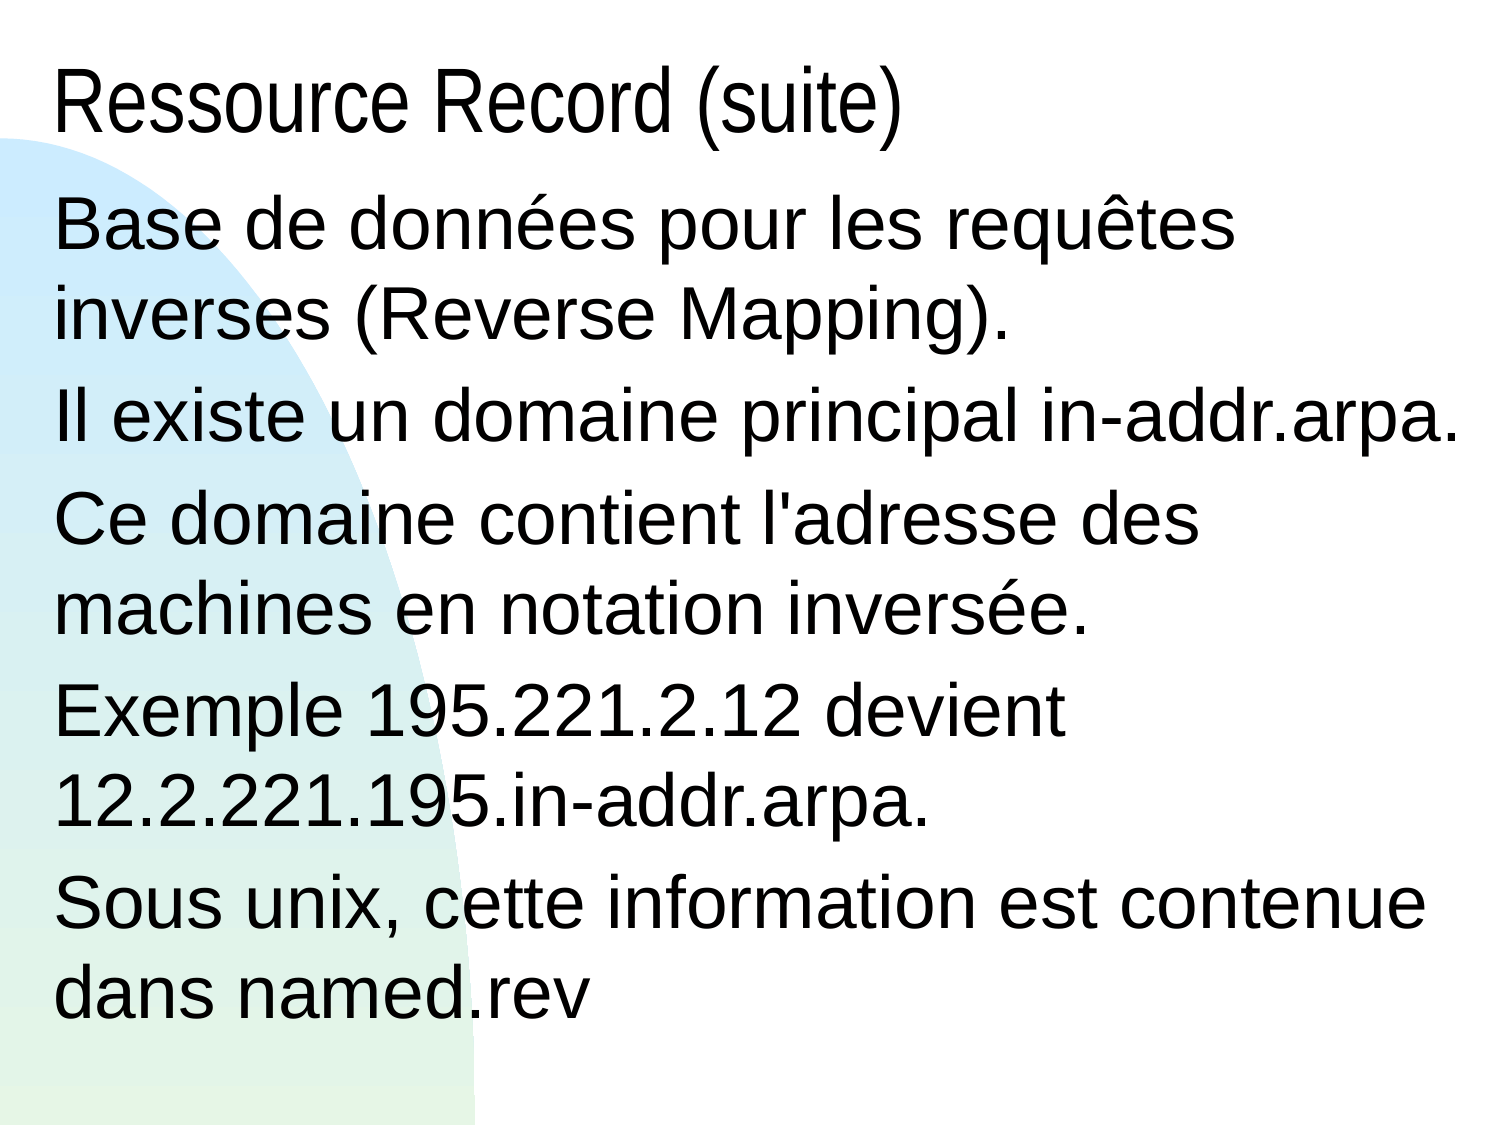

Ressource Record (suite)
# Base de données pour les requêtes inverses (Reverse Mapping).
Il existe un domaine principal in-addr.arpa.
Ce domaine contient l'adresse des machines en notation inversée.
Exemple 195.221.2.12 devient 		 12.2.221.195.in-addr.arpa.
Sous unix, cette information est contenue dans named.rev